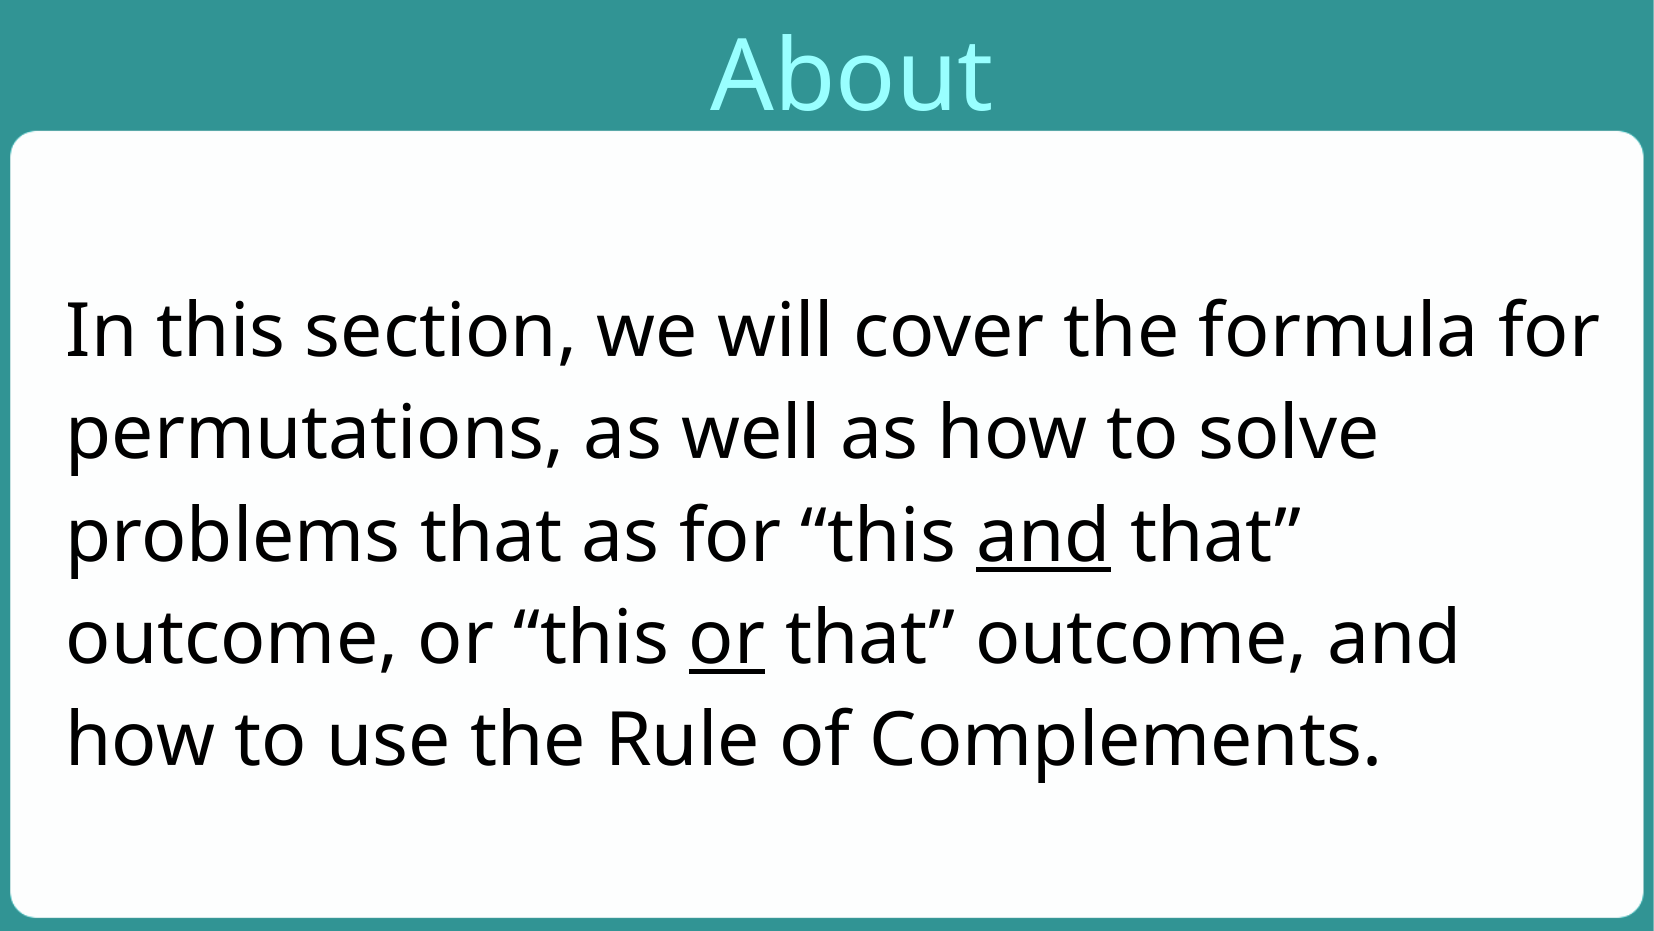

# About
In this section, we will cover the formula for permutations, as well as how to solve problems that as for “this and that” outcome, or “this or that” outcome, and how to use the Rule of Complements.